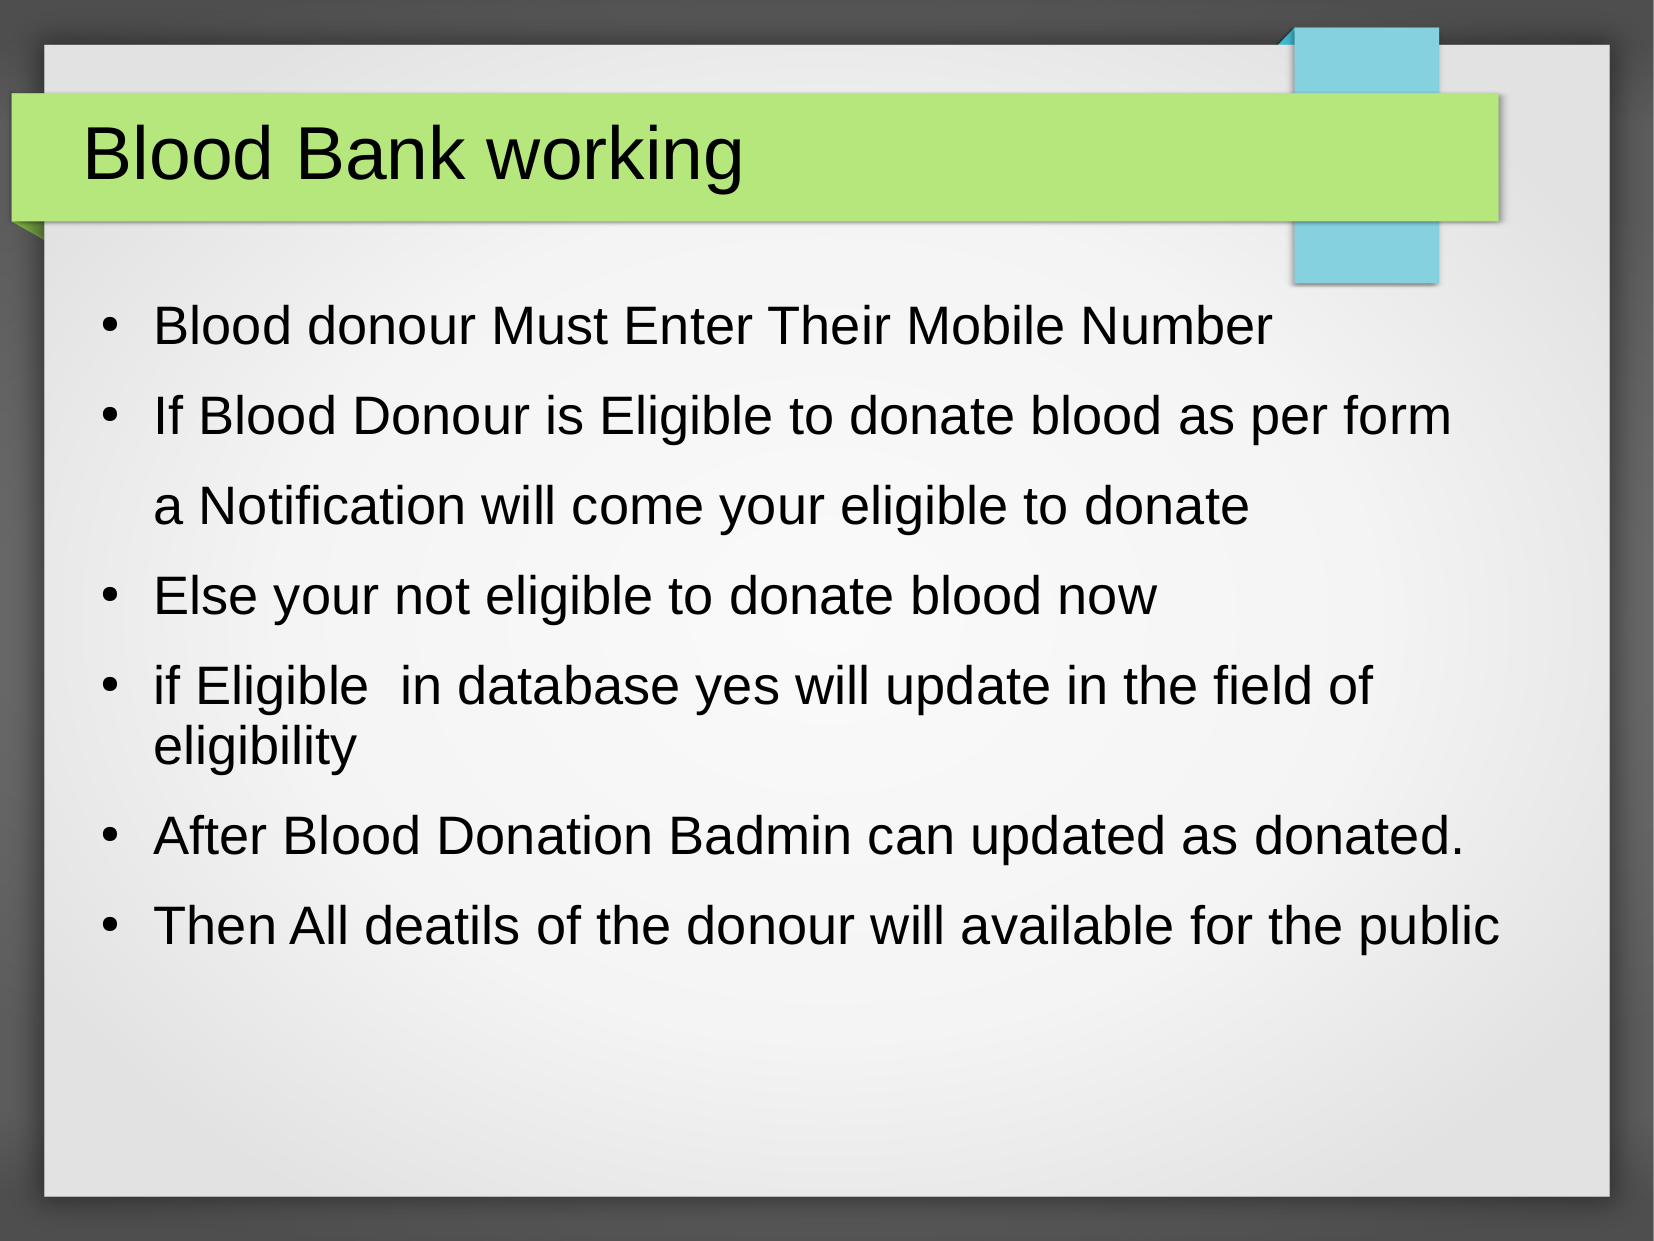

# Blood Bank working
Blood donour Must Enter Their Mobile Number
If Blood Donour is Eligible to donate blood as per form
a Notification will come your eligible to donate
Else your not eligible to donate blood now
if Eligible in database yes will update in the field of eligibility
After Blood Donation Badmin can updated as donated.
Then All deatils of the donour will available for the public